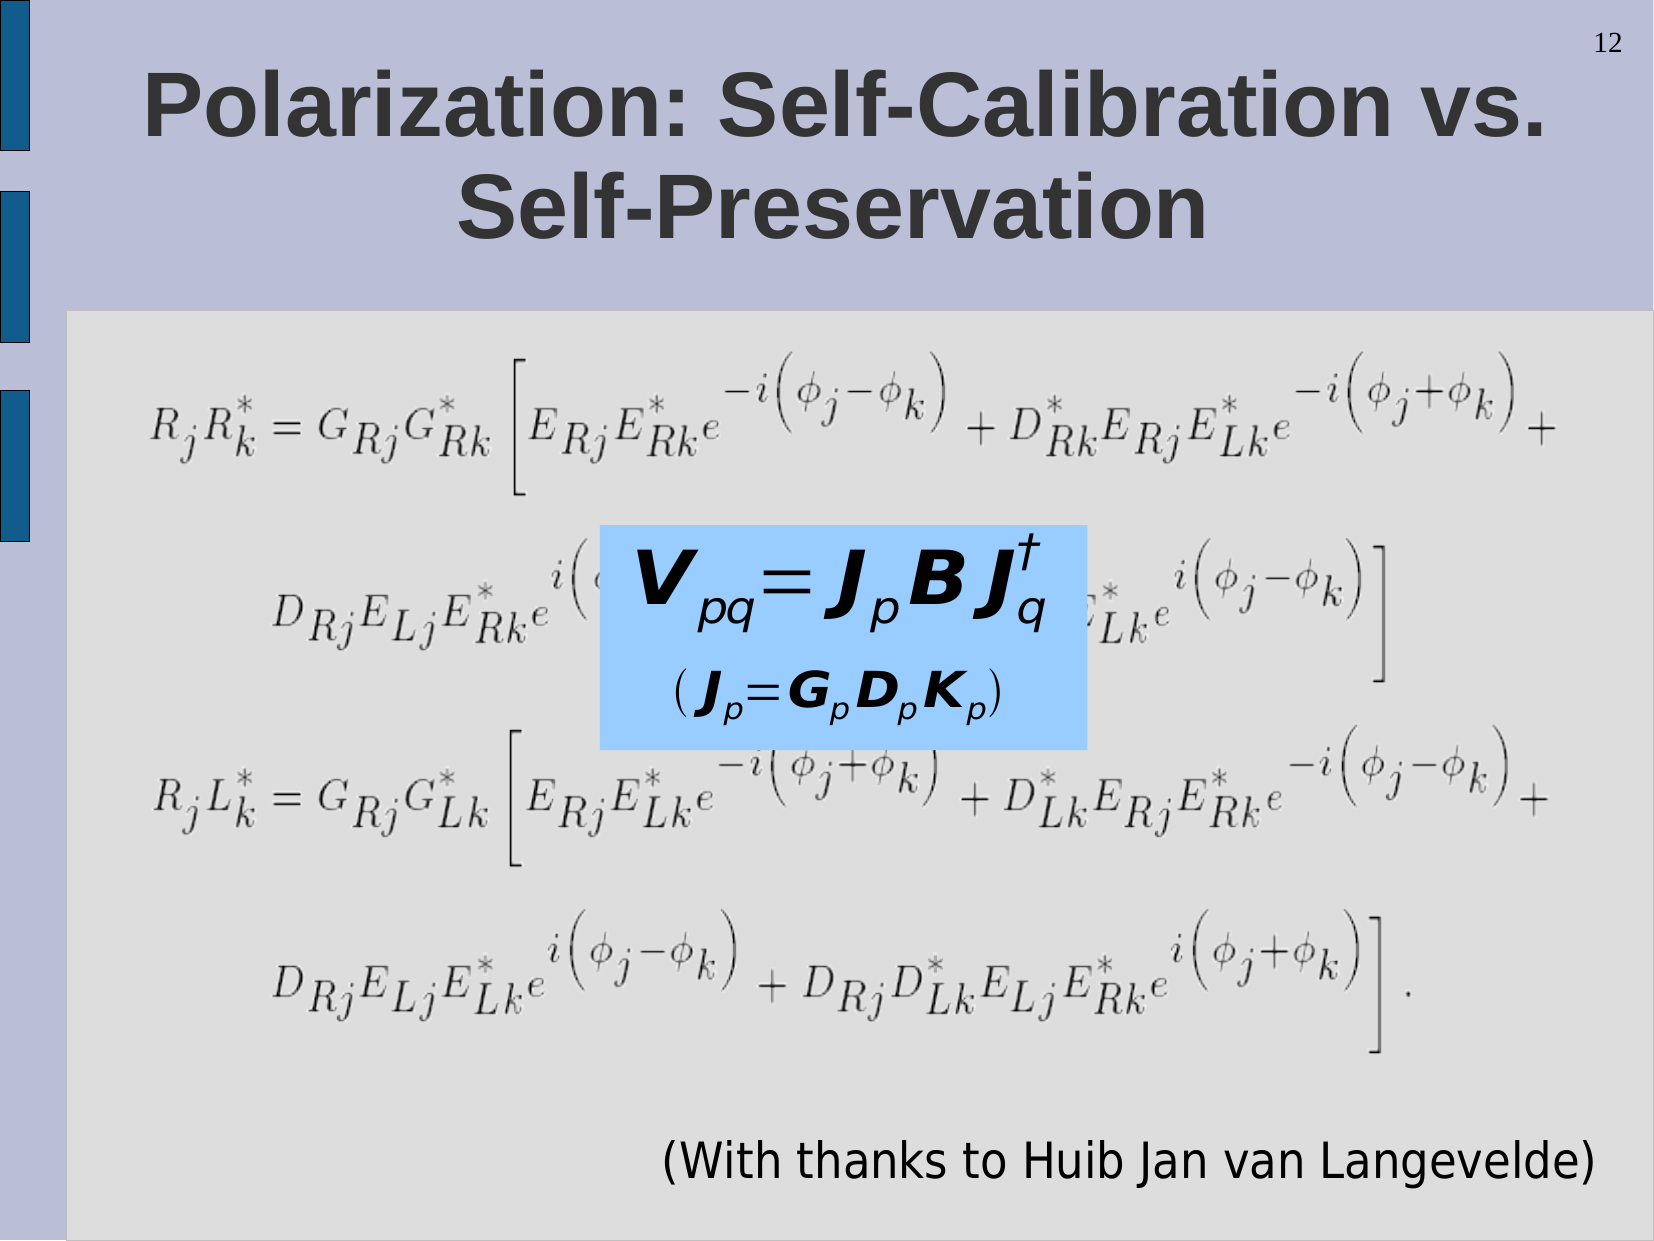

12
# Polarization: Self-Calibration vs. Self-Preservation
(With thanks to Huib Jan van Langevelde)